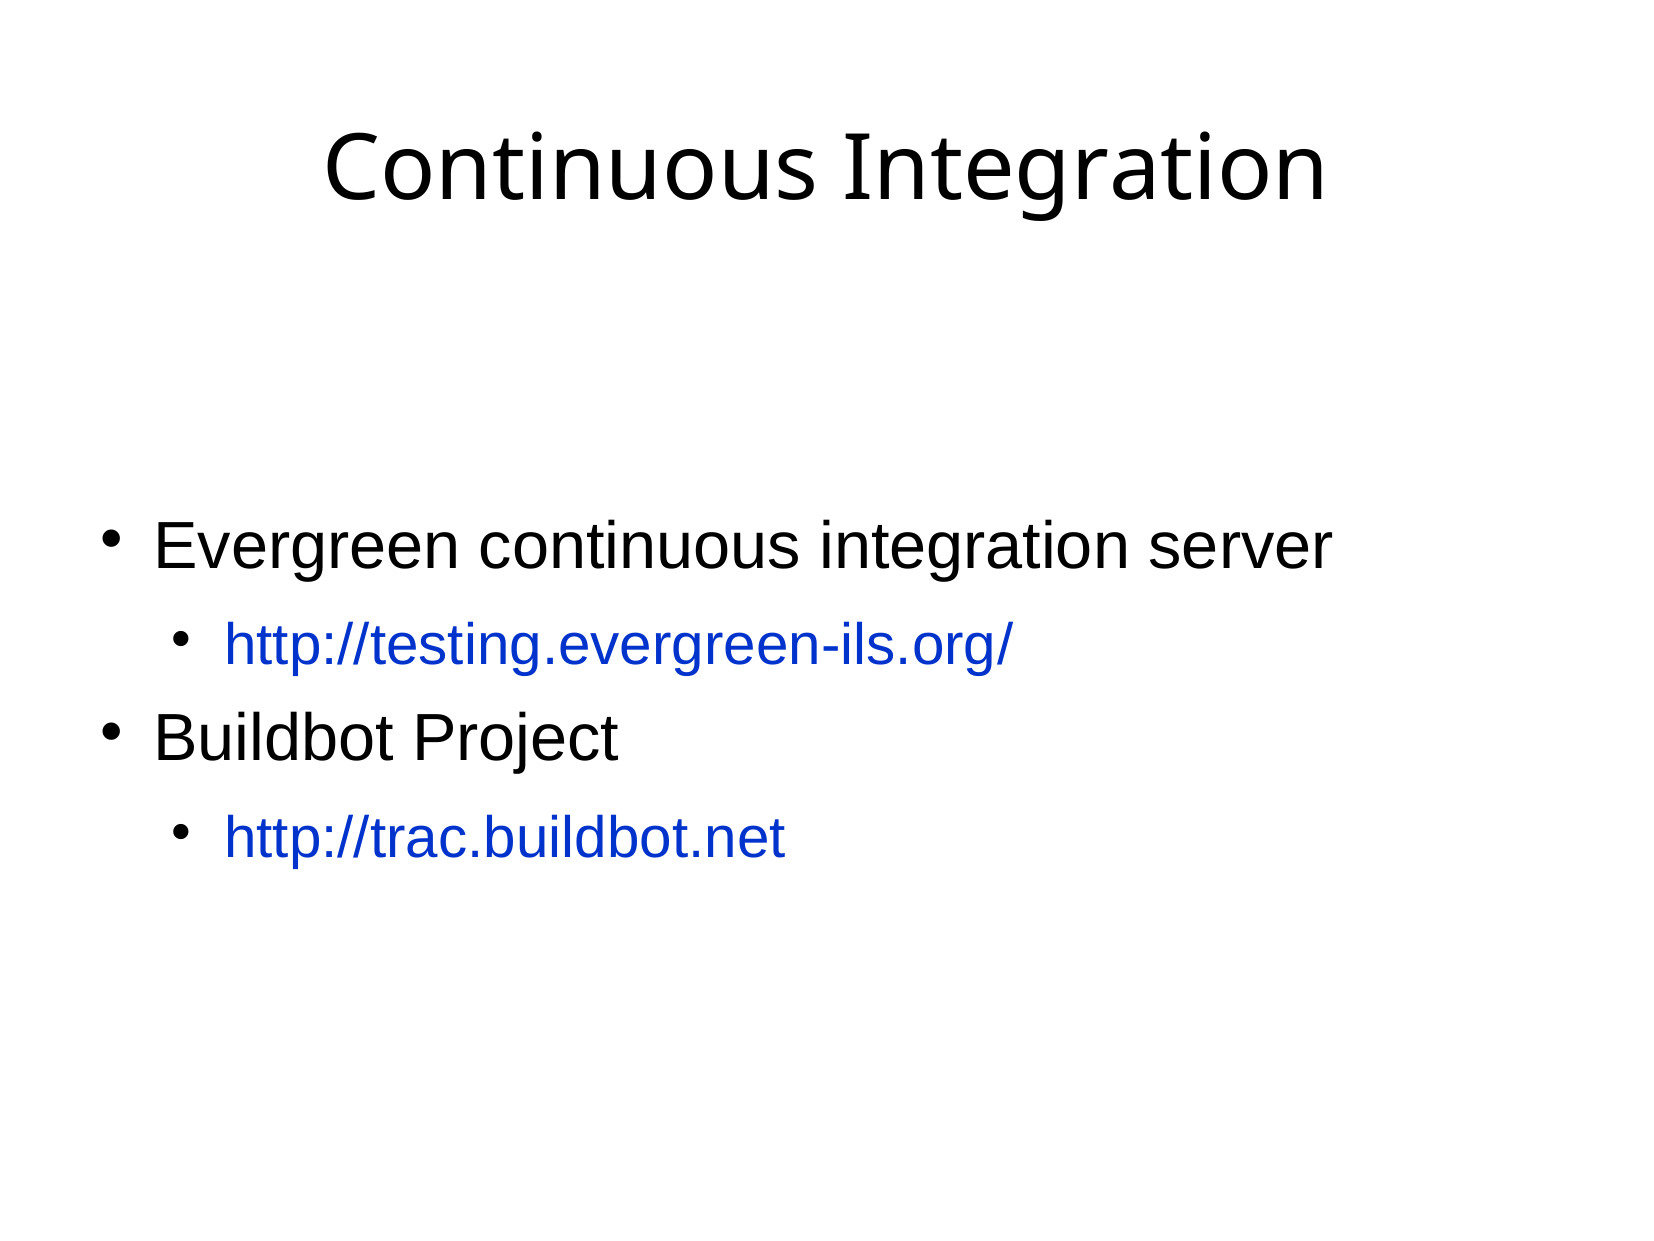

# Continuous Integration
Evergreen continuous integration server
http://testing.evergreen-ils.org/
Buildbot Project
http://trac.buildbot.net